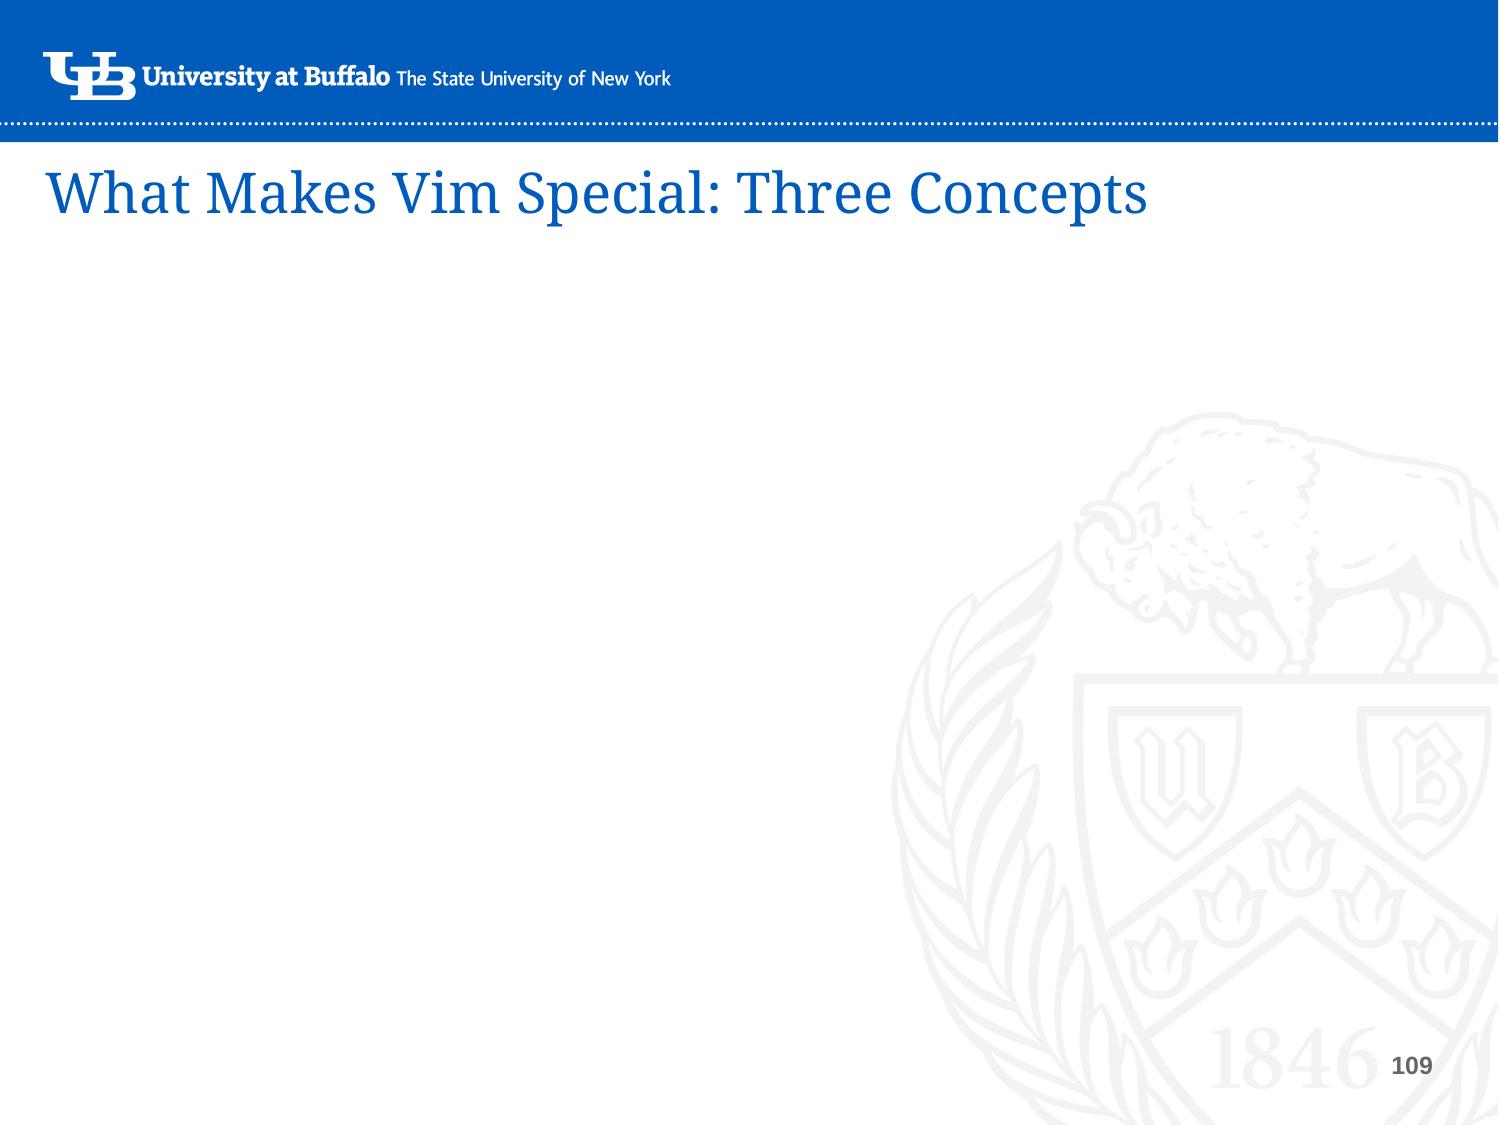

# What Makes Vim Special: Three Concepts